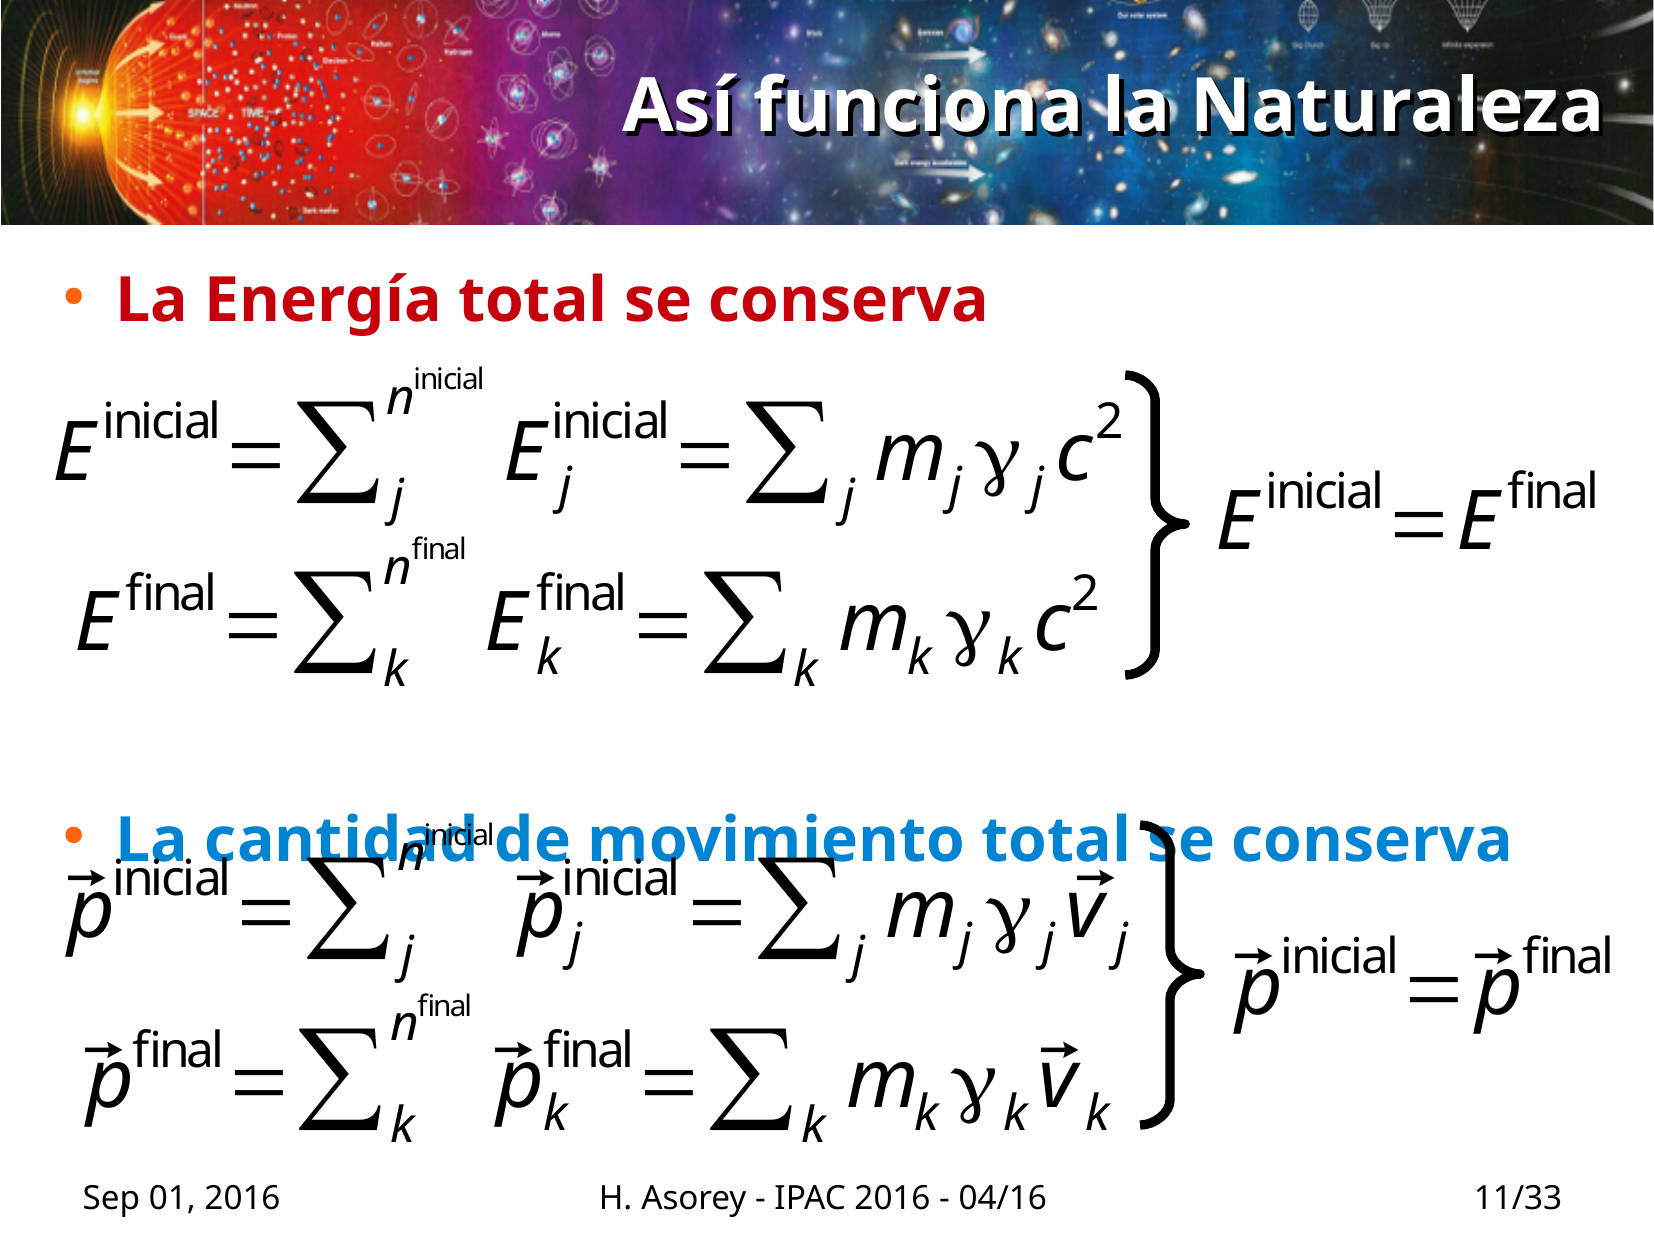

# Así funciona la Naturaleza
La Energía total se conserva
La cantidad de movimiento total se conserva
Sep 01, 2016
H. Asorey - IPAC 2016 - 04/16
11